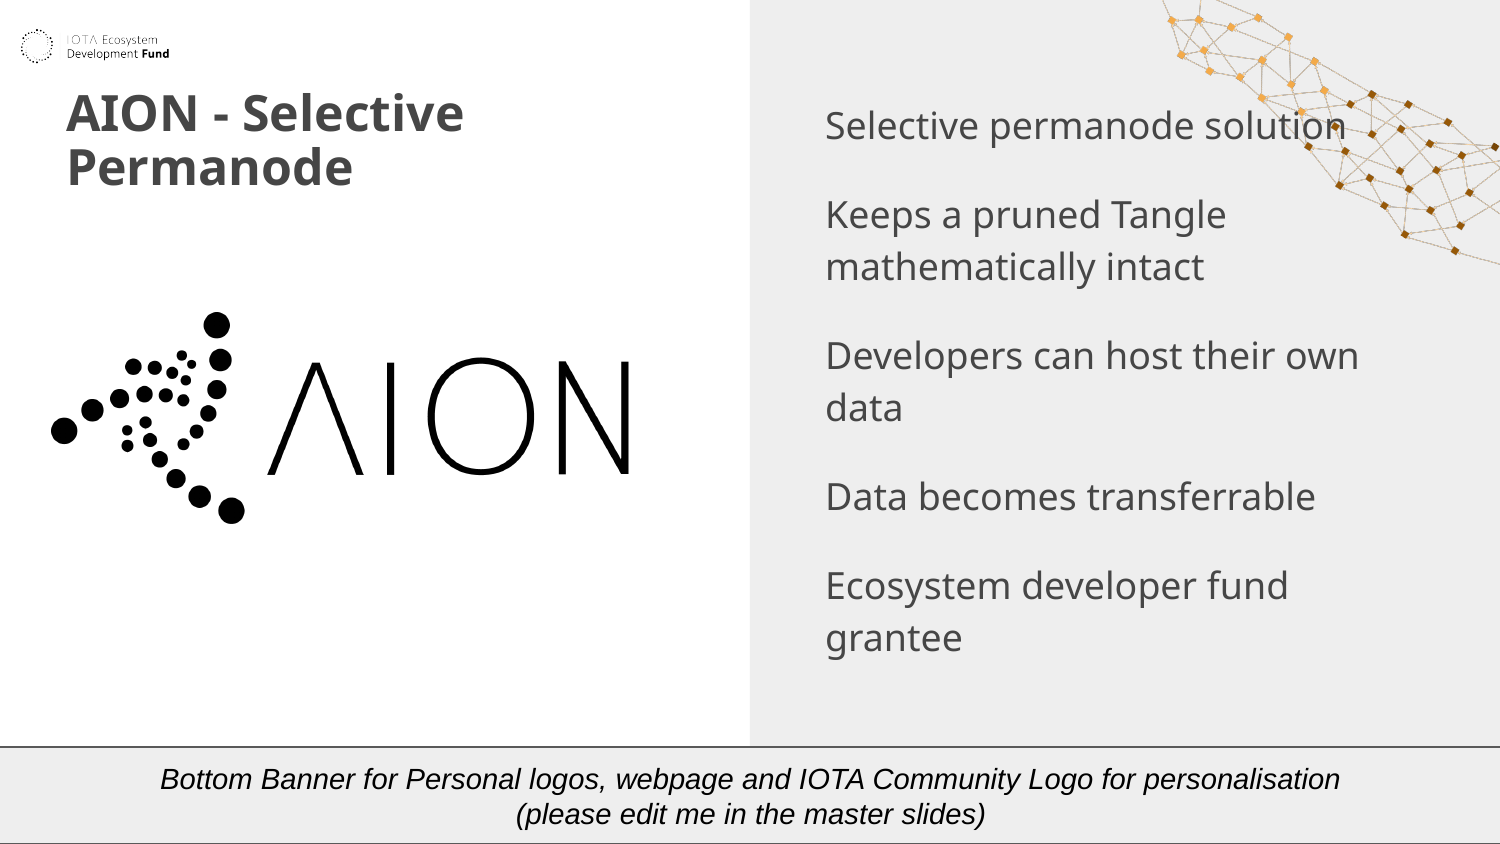

# AION - Selective Permanode
Selective permanode solution
Keeps a pruned Tangle mathematically intact
Developers can host their own data
Data becomes transferrable
Ecosystem developer fund grantee